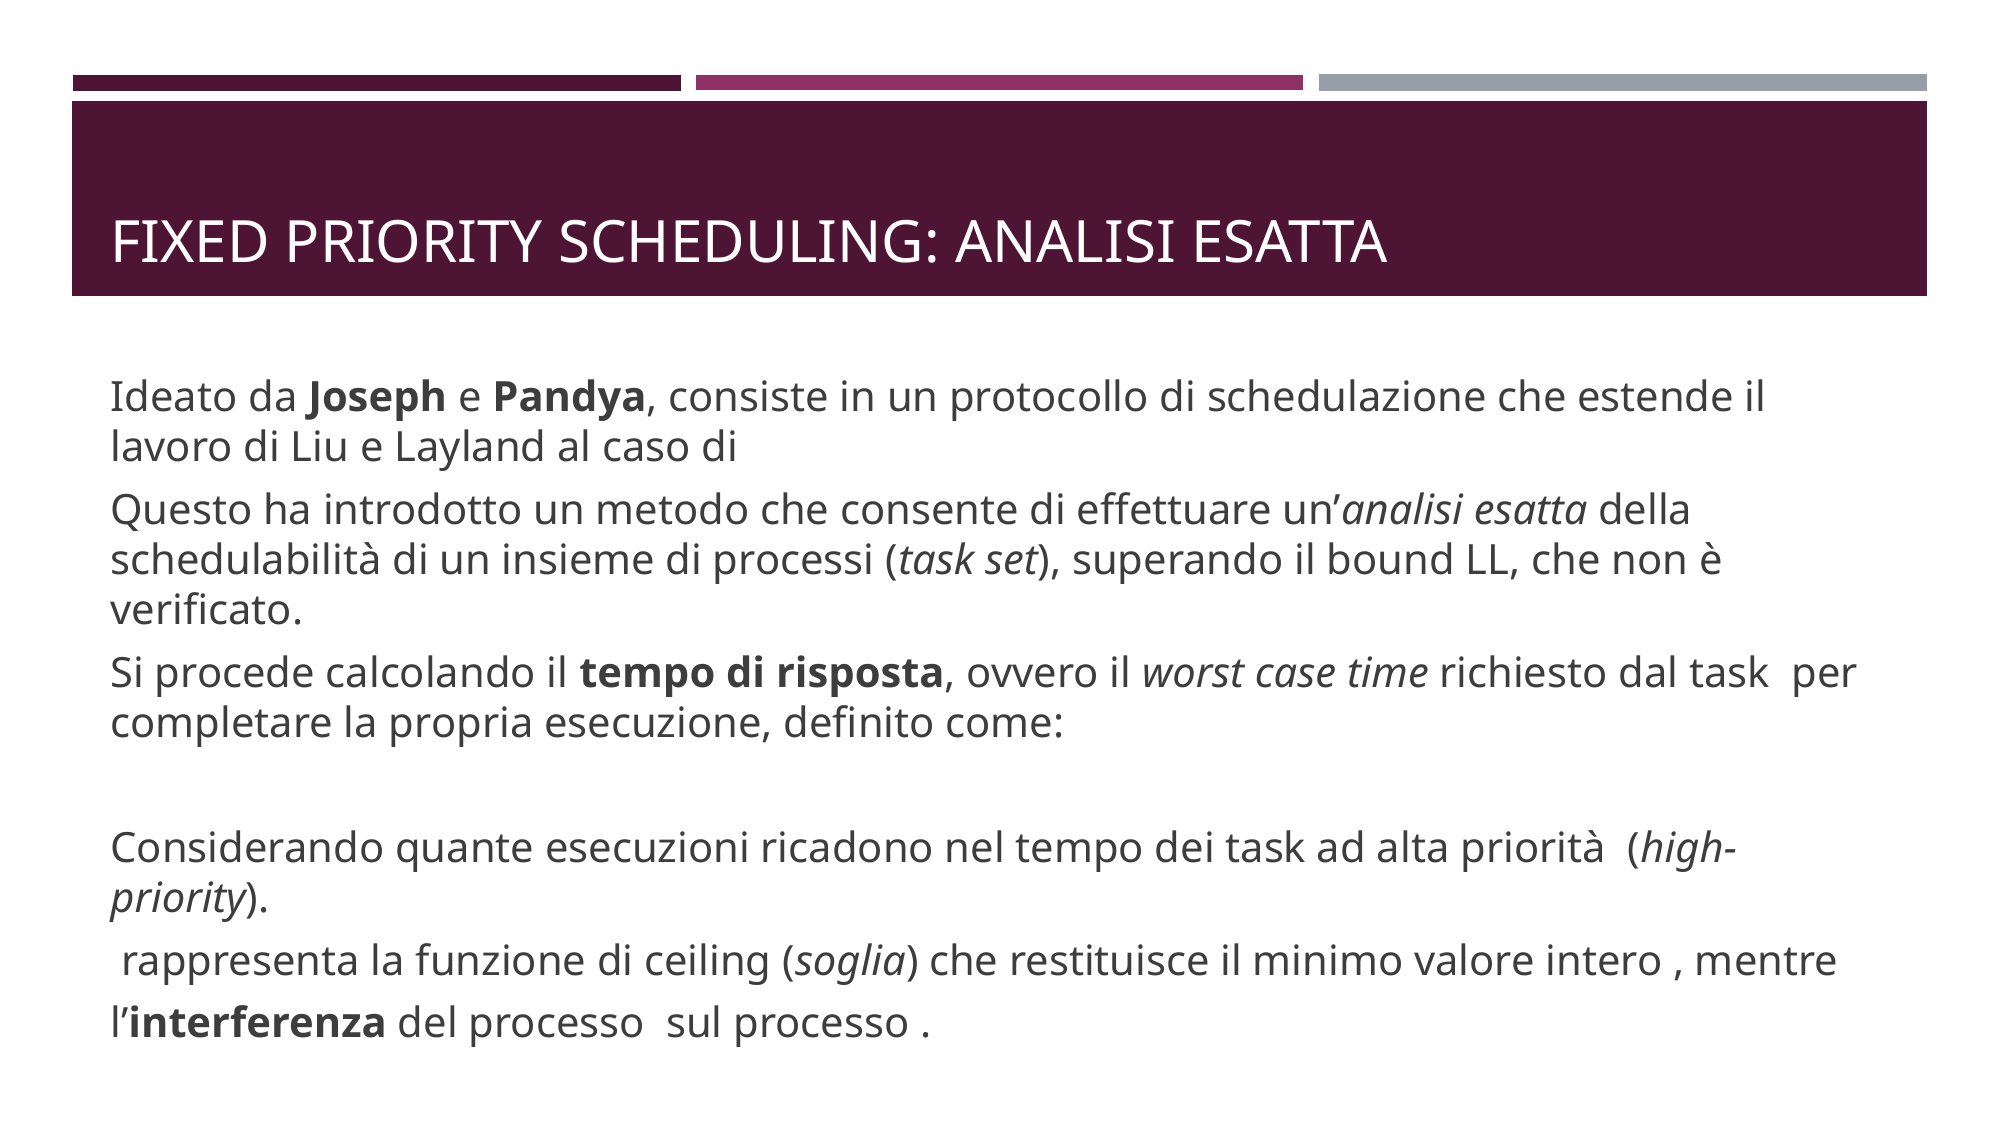

# Fixed priority scheduling: analisi esatta
Ideato da Joseph e Pandya, consiste in un protocollo di schedulazione che estende il lavoro di Liu e Layland al caso di
Questo ha introdotto un metodo che consente di effettuare un’analisi esatta della schedulabilità di un insieme di processi (task set), superando il bound LL, che non è verificato.
Si procede calcolando il tempo di risposta, ovvero il worst case time richiesto dal task per completare la propria esecuzione, definito come:
Considerando quante esecuzioni ricadono nel tempo dei task ad alta priorità (high-priority).
 rappresenta la funzione di ceiling (soglia) che restituisce il minimo valore intero , mentre
l’interferenza del processo sul processo .